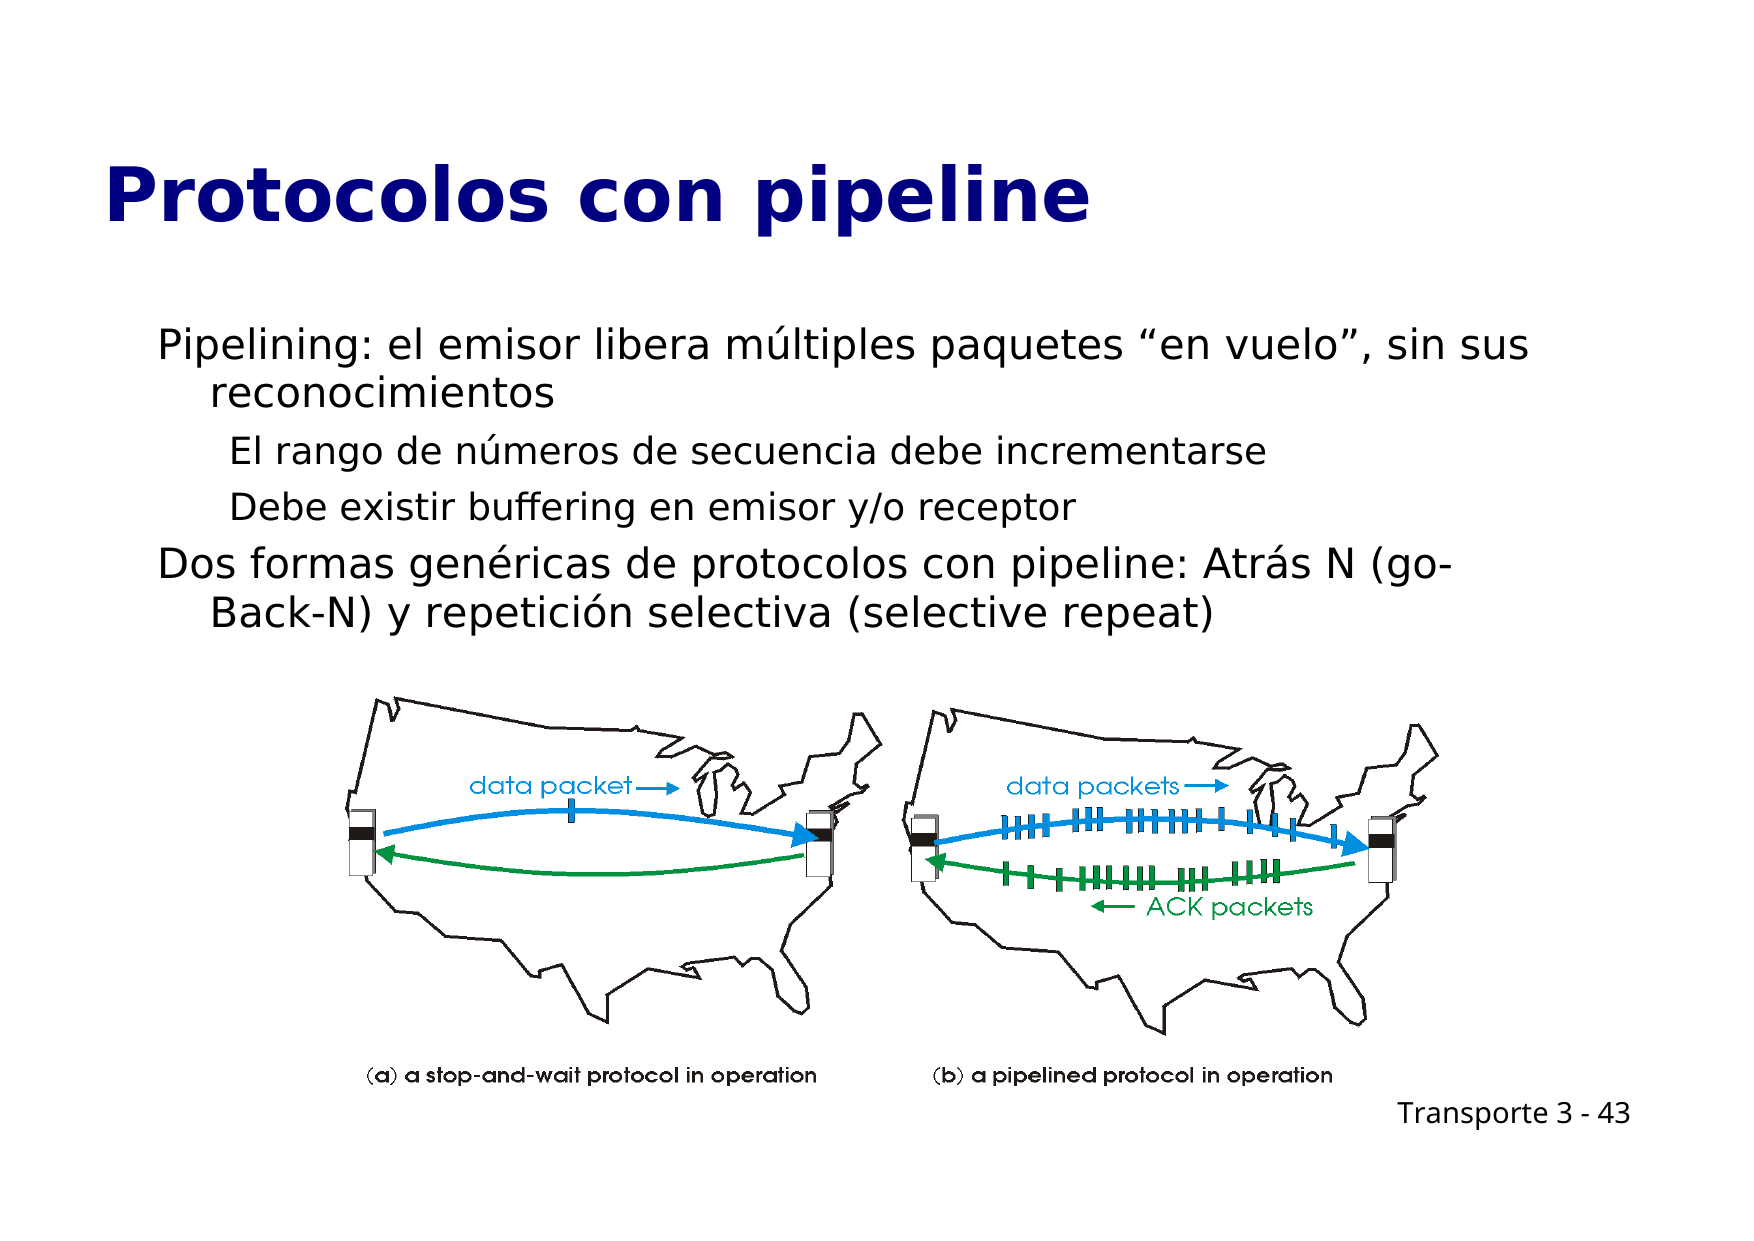

# Protocolos con pipeline
Pipelining: el emisor libera múltiples paquetes “en vuelo”, sin sus reconocimientos
El rango de números de secuencia debe incrementarse
Debe existir buffering en emisor y/o receptor
Dos formas genéricas de protocolos con pipeline: Atrás N (go-Back-N) y repetición selectiva (selective repeat)